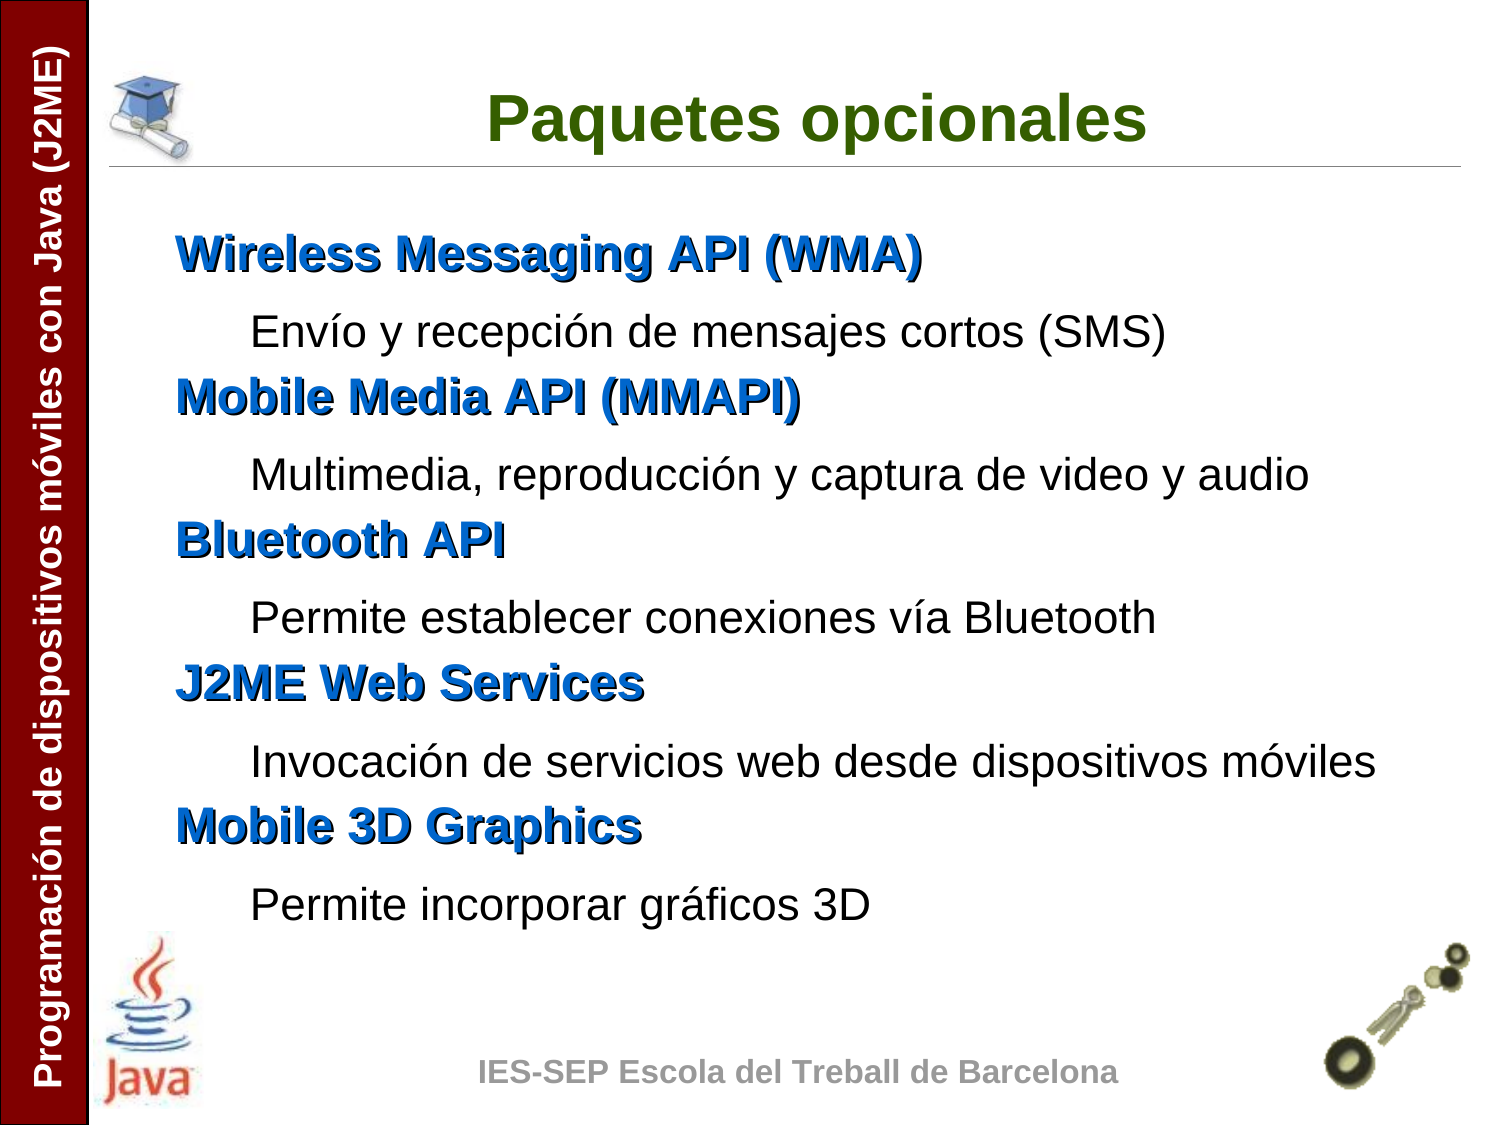

# Paquetes opcionales
Wireless Messaging API (WMA)
Envío y recepción de mensajes cortos (SMS)
Mobile Media API (MMAPI)
Multimedia, reproducción y captura de video y audio
Bluetooth API
Permite establecer conexiones vía Bluetooth
J2ME Web Services
Invocación de servicios web desde dispositivos móviles
Mobile 3D Graphics
Permite incorporar gráficos 3D